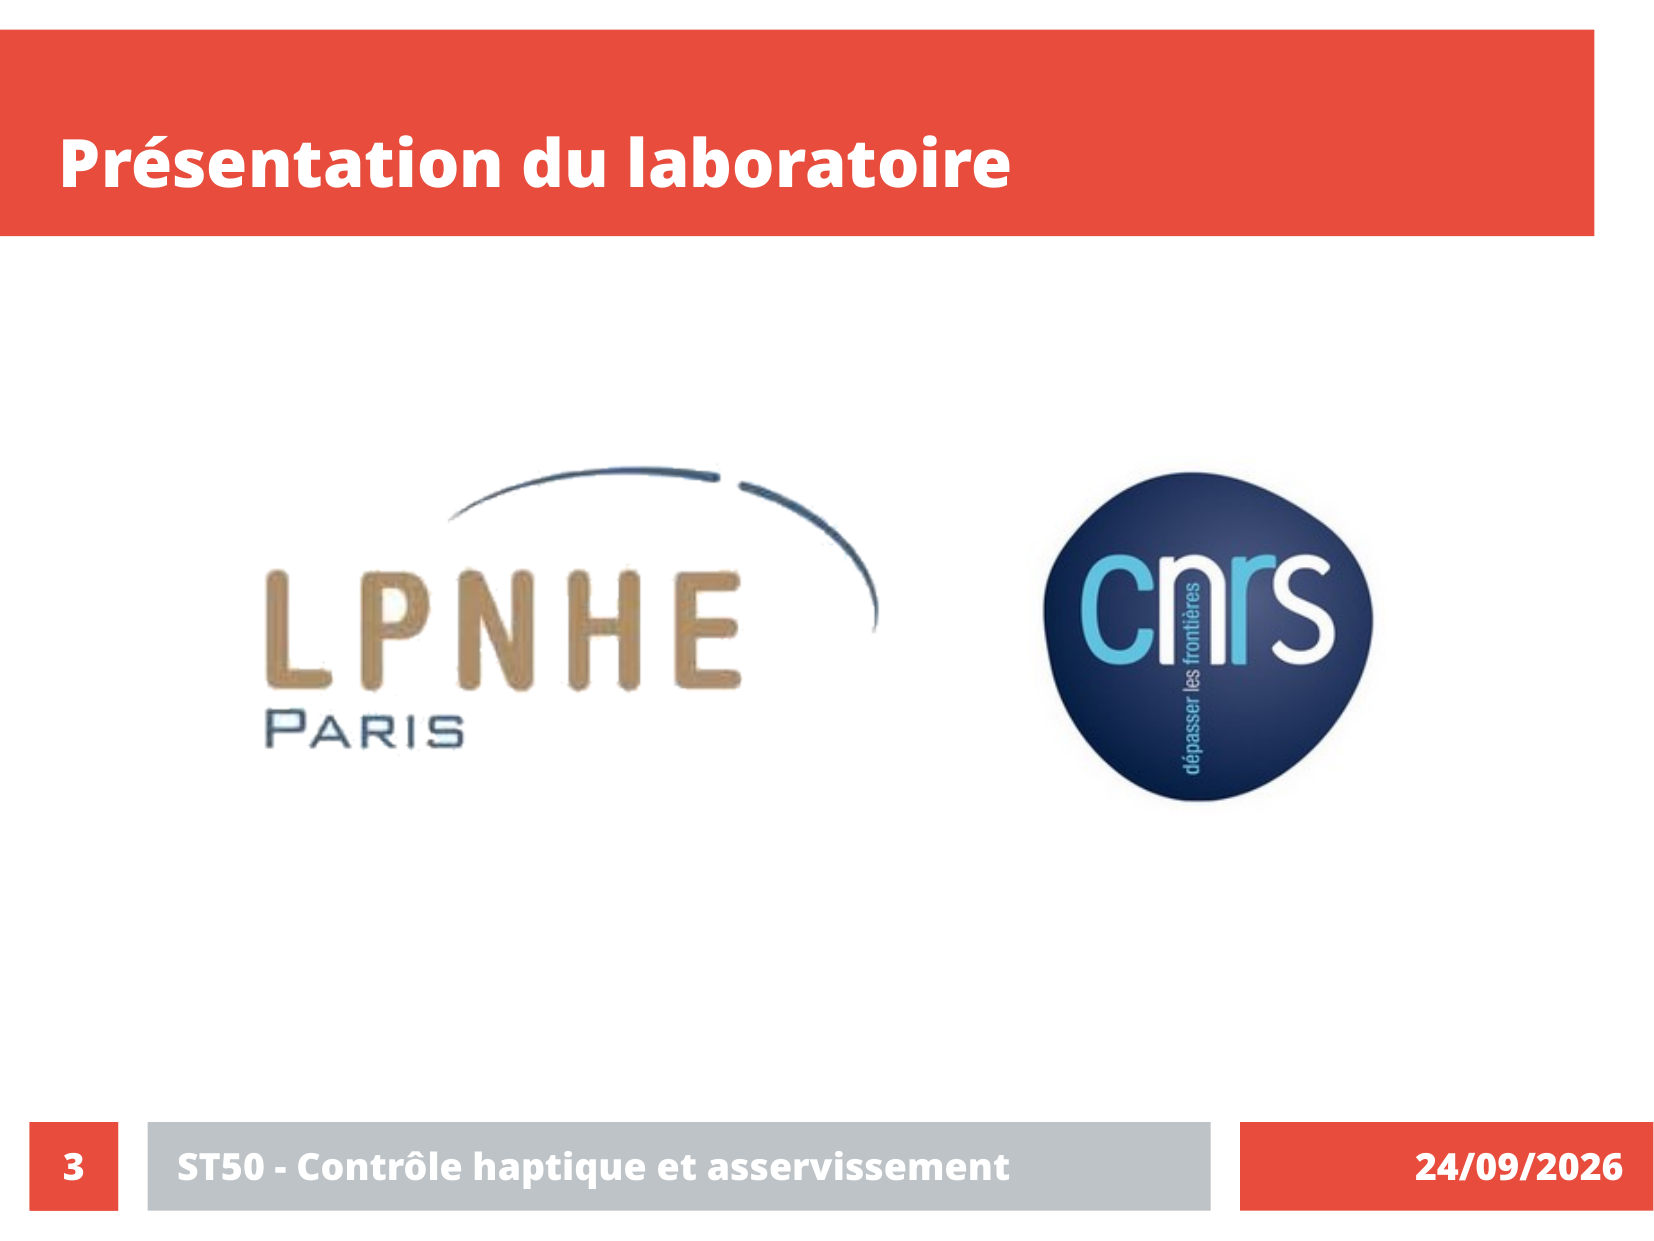

# Présentation du laboratoire
3
ST50 - Contrôle haptique et asservissement